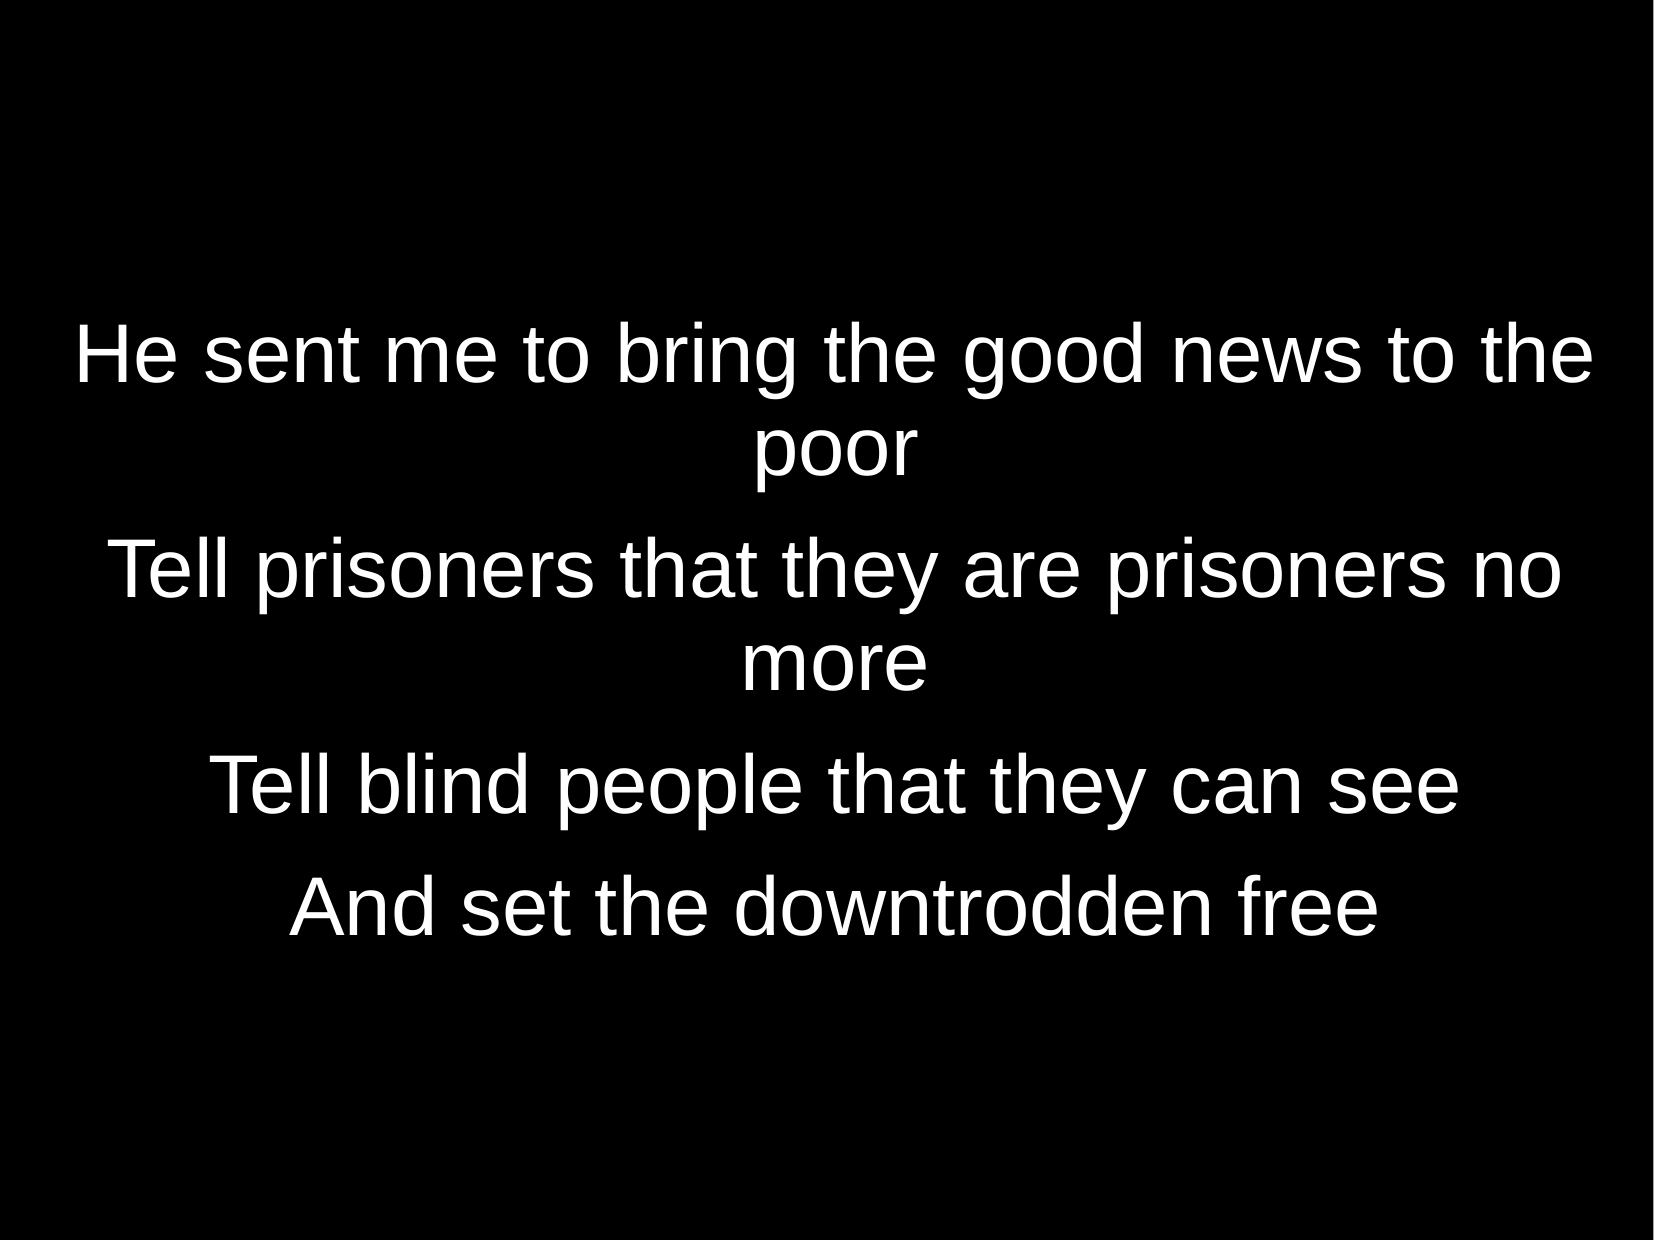

#
He sent me to bring the good news to the poor
Tell prisoners that they are prisoners no more
Tell blind people that they can see
And set the downtrodden free